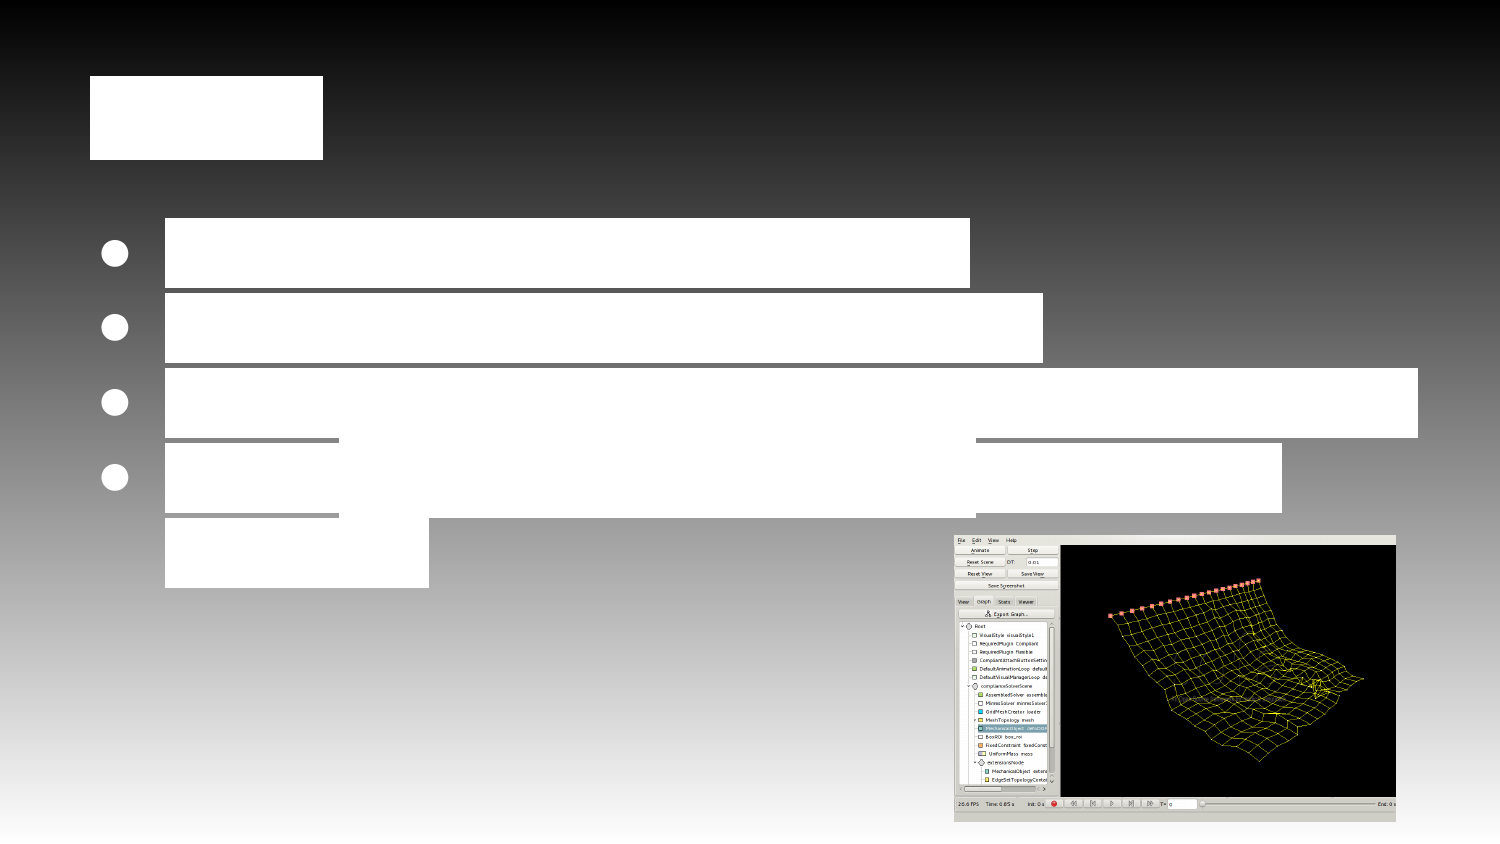

Cloths
# Start from a regular 2D mesh
Mesh vertices are point masses
Map relative distances along the mesh edges
Apply UniformCompliance on relative distances